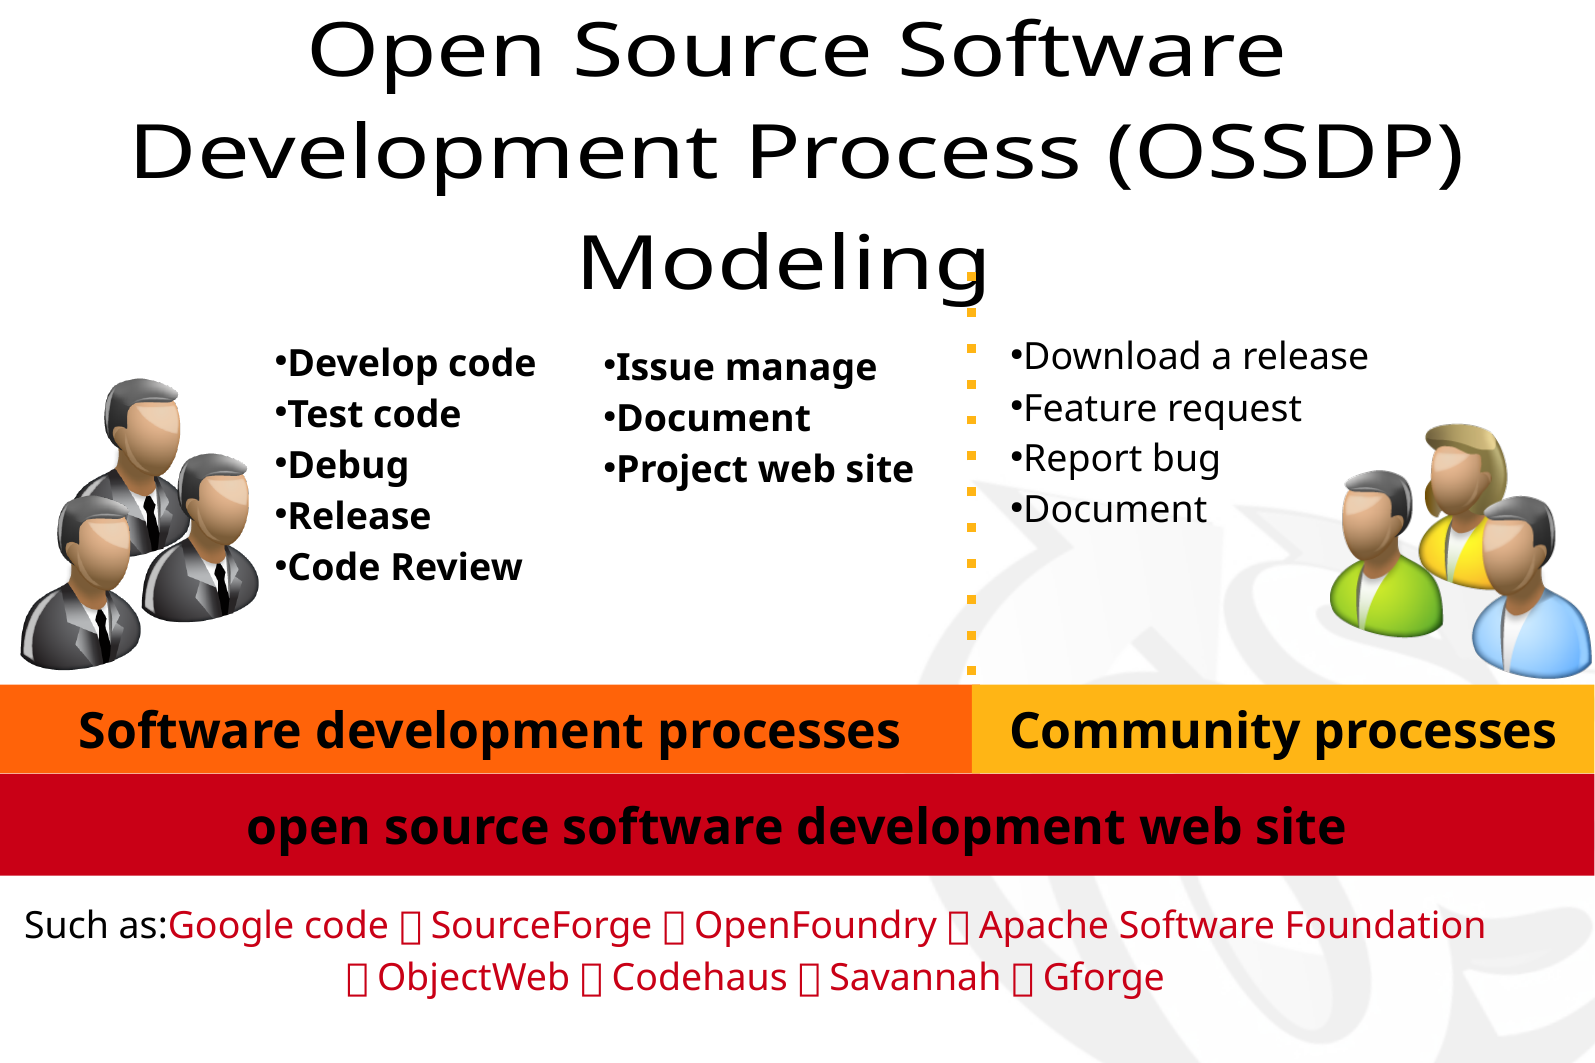

# Open Source Software Development Process (OSSDP) Modeling
Download a release
Feature request
Report bug
Document
Develop code
Test code
Debug
Release
Code Review
Issue manage
Document
Project web site
Software development processes
Community processes
open source software development web site
Such as:Google code／SourceForge／OpenFoundry／Apache Software Foundation
／ObjectWeb／Codehaus／Savannah／Gforge